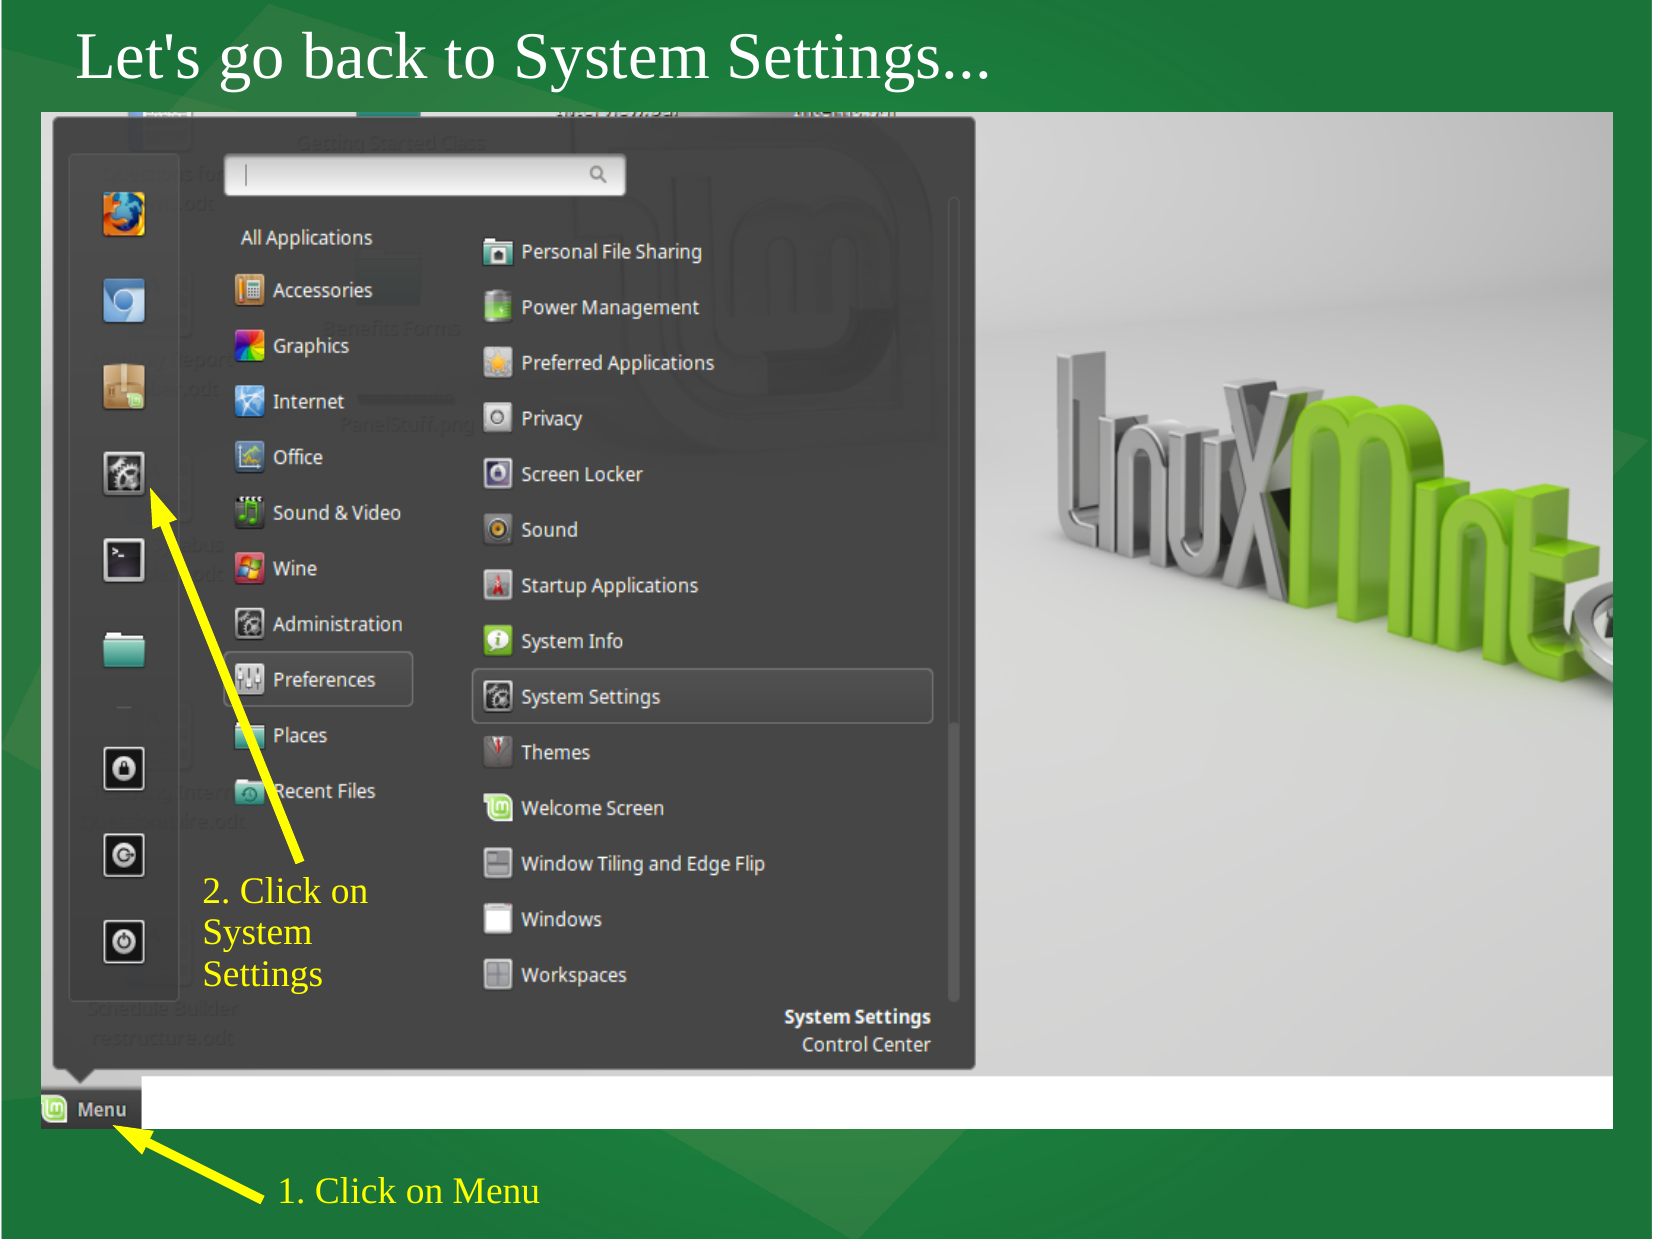

# Let's go back to System Settings...
2. Click on System Settings
1. Click on Menu